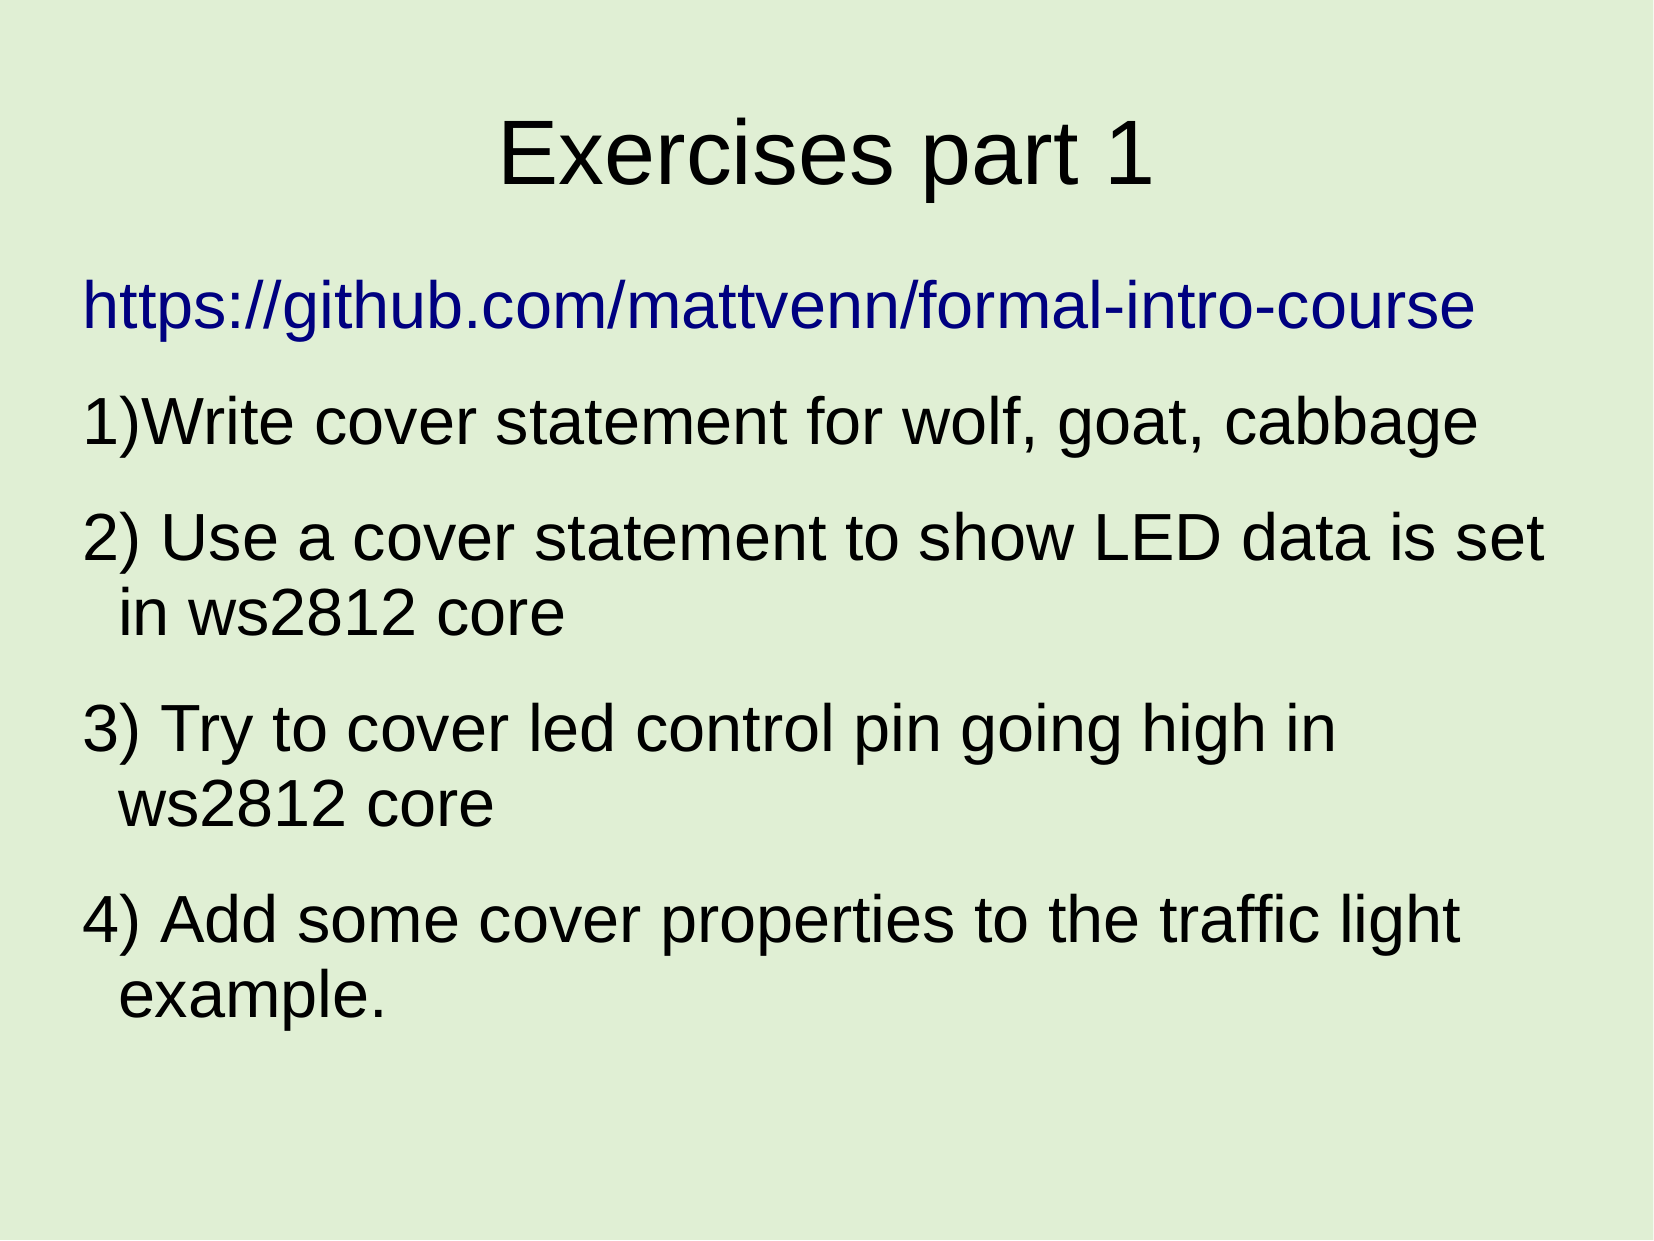

# Exercises part 1
https://github.com/mattvenn/formal-intro-course
Write cover statement for wolf, goat, cabbage
 Use a cover statement to show LED data is set in ws2812 core
 Try to cover led control pin going high in ws2812 core
 Add some cover properties to the traffic light example.